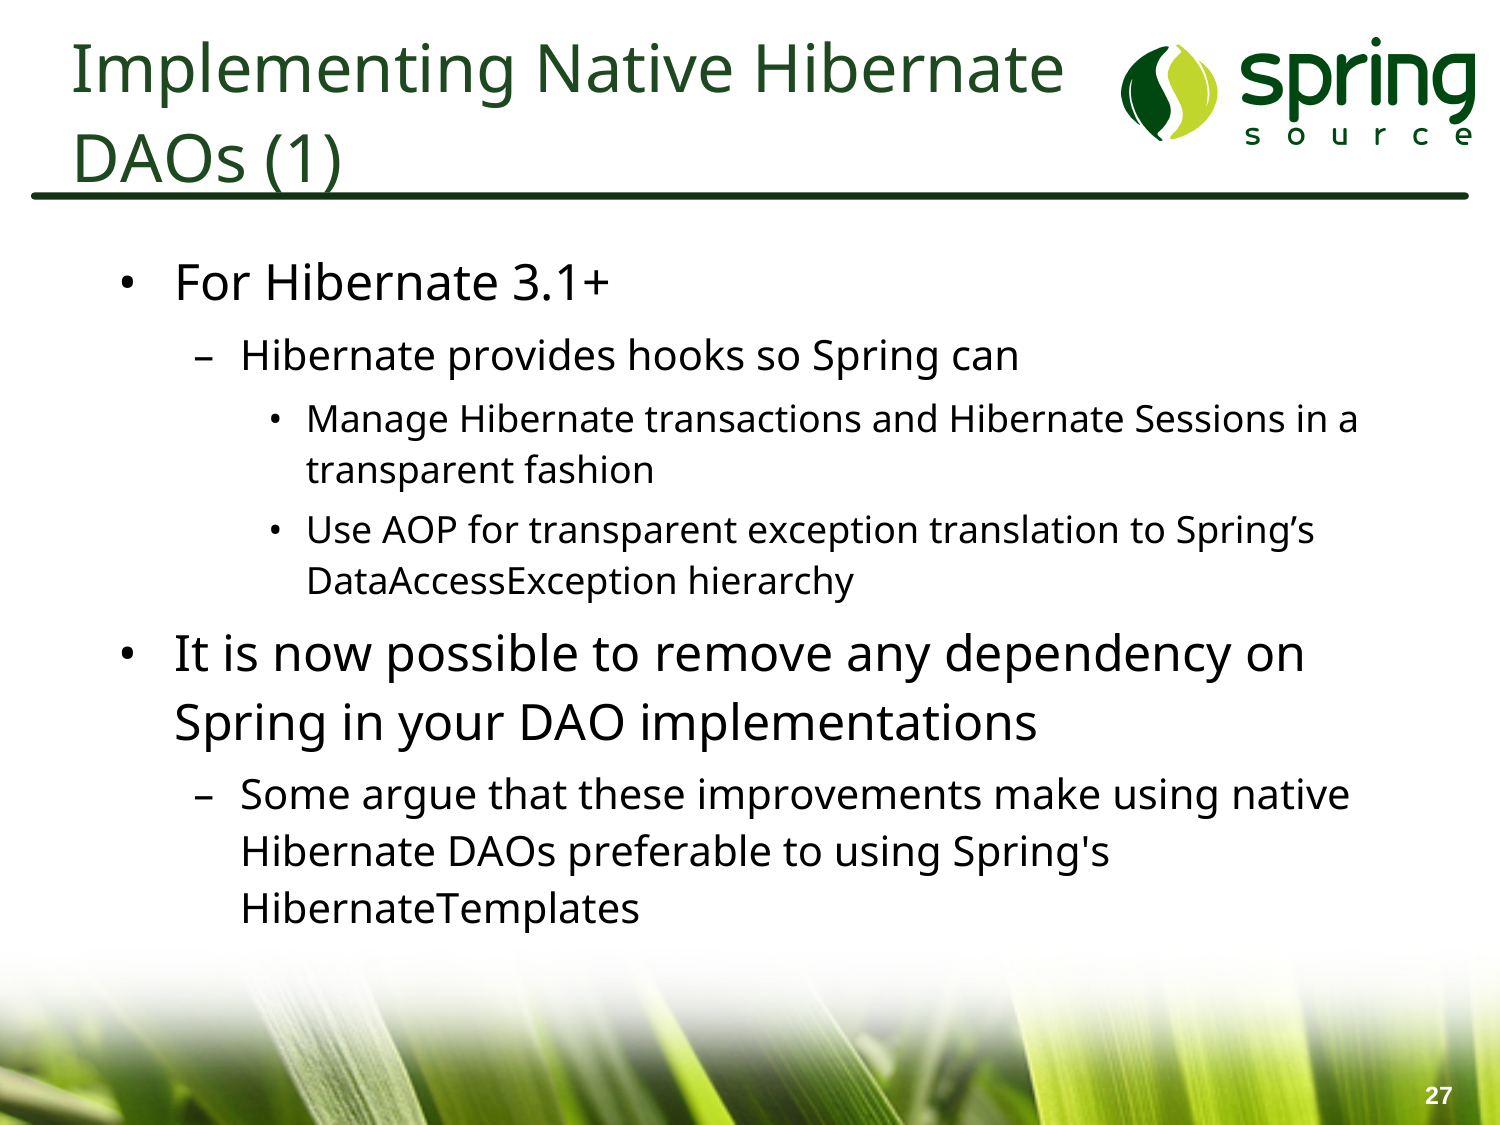

# Implementing Native Hibernate DAOs (1)
For Hibernate 3.1+
Hibernate provides hooks so Spring can
Manage Hibernate transactions and Hibernate Sessions in a transparent fashion
Use AOP for transparent exception translation to Spring’s DataAccessException hierarchy
It is now possible to remove any dependency on Spring in your DAO implementations
Some argue that these improvements make using native Hibernate DAOs preferable to using Spring's HibernateTemplates